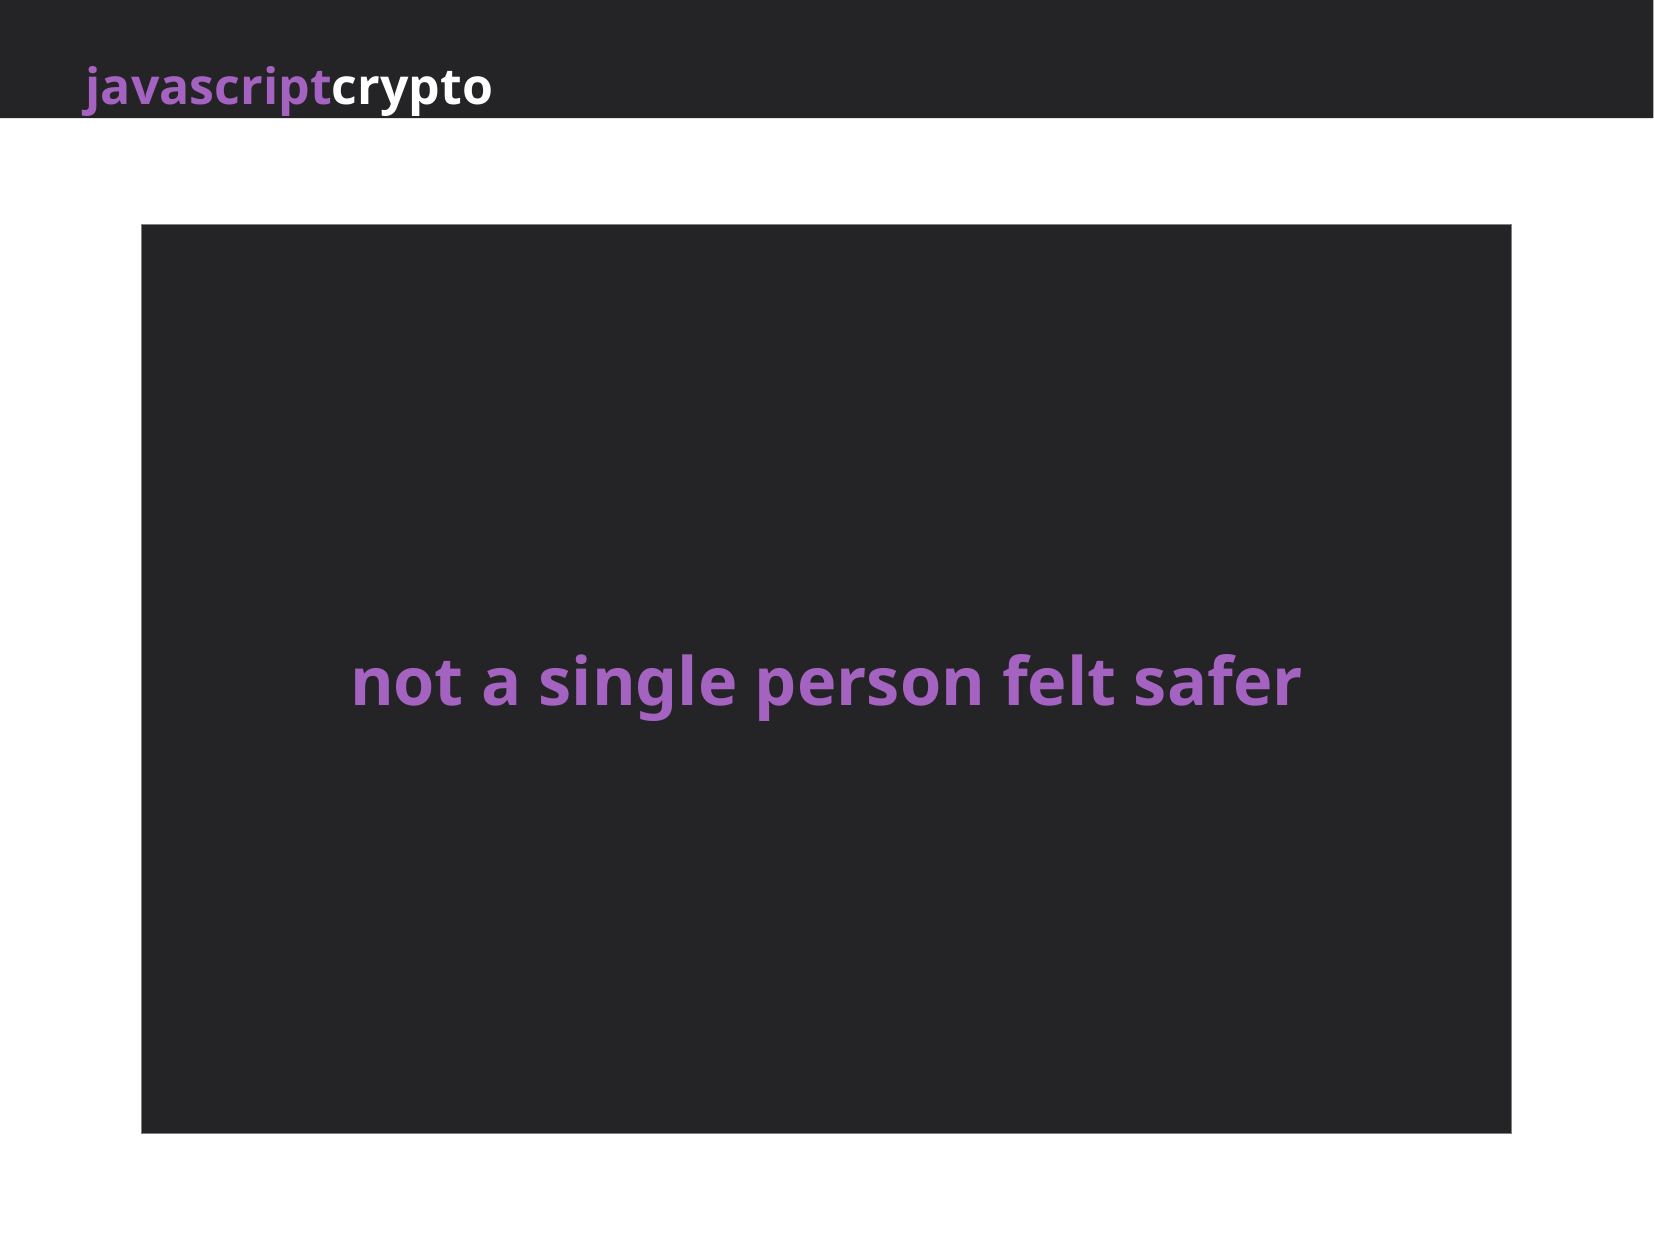

javascriptcrypto
not a single person felt safer
encrypt shit